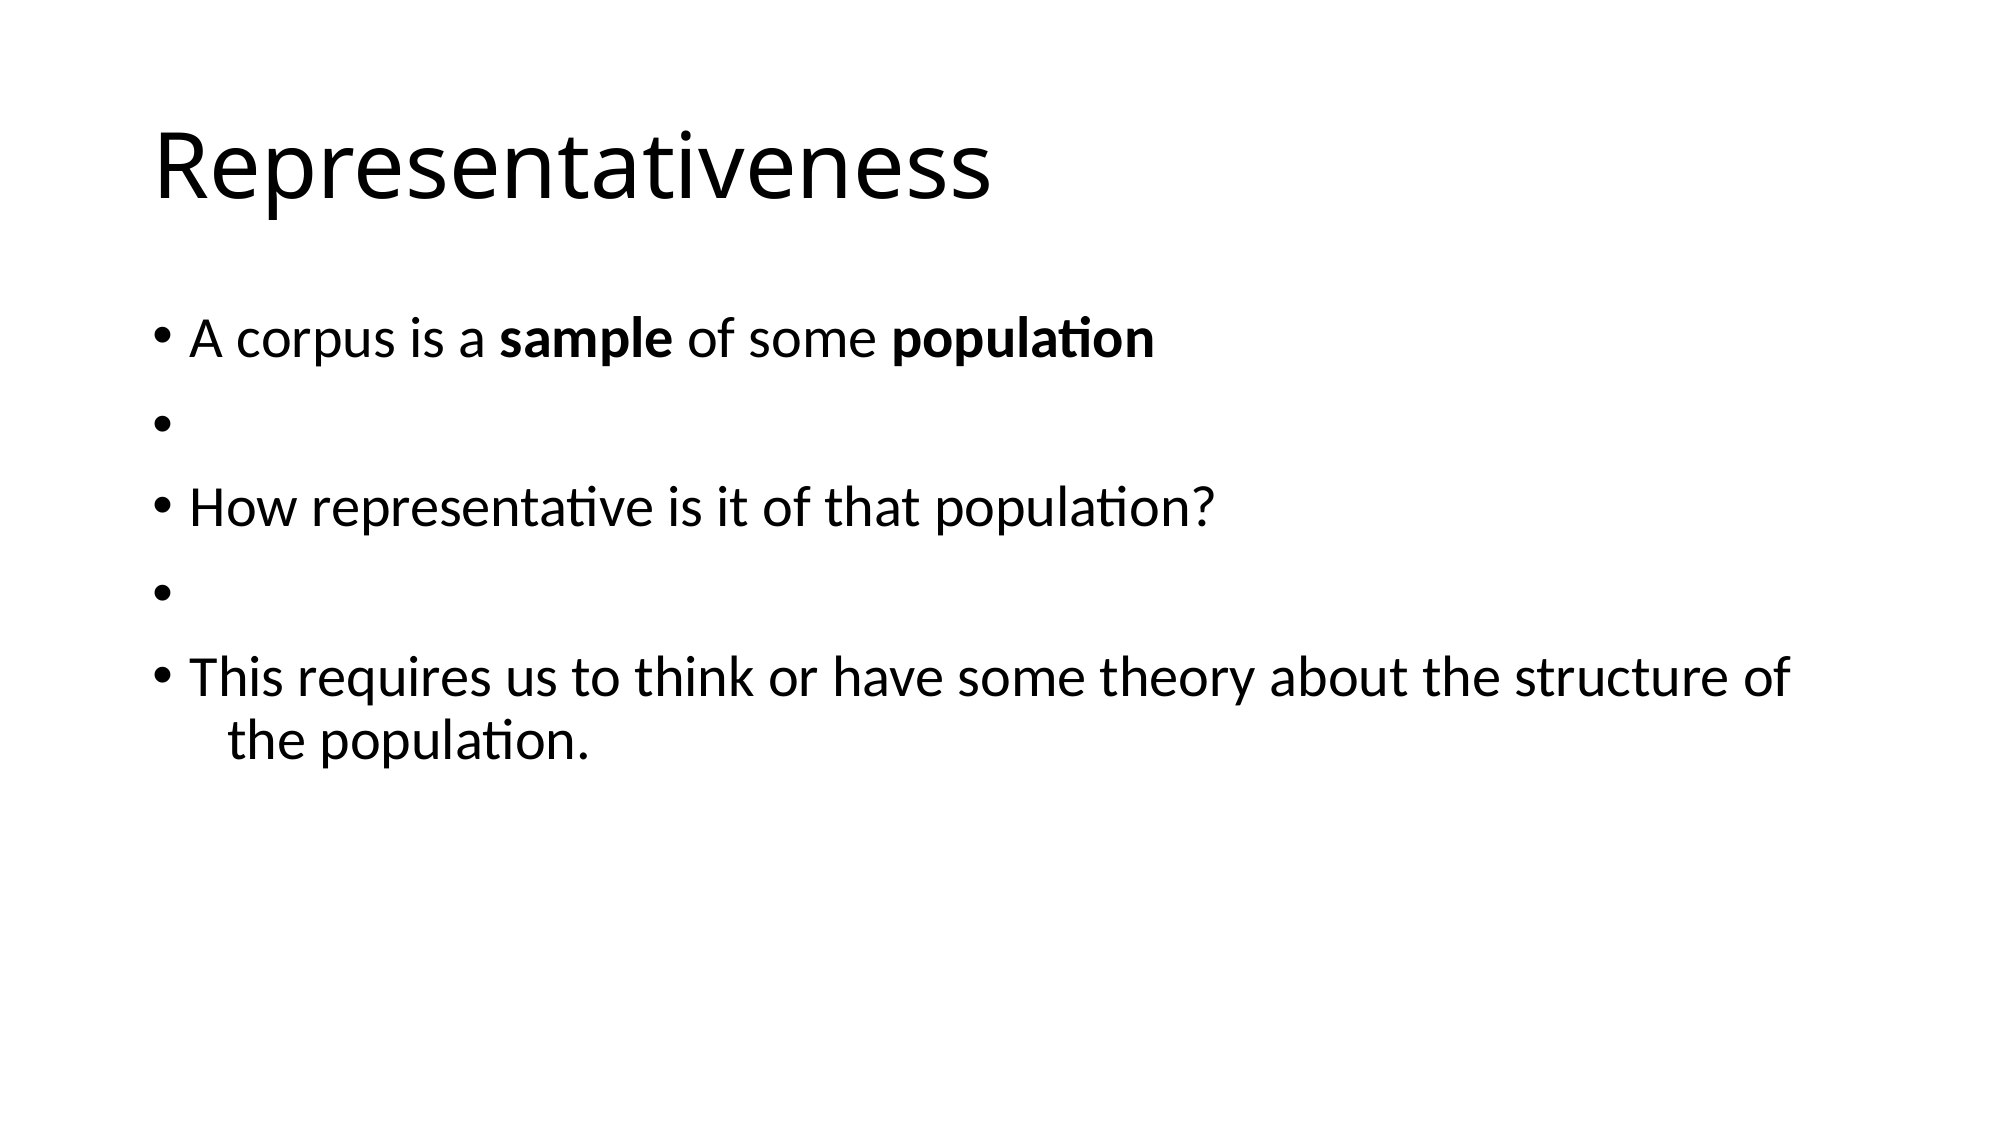

# Representativeness
A corpus is a sample of some population
How representative is it of that population?
This requires us to think or have some theory about the structure of the population.